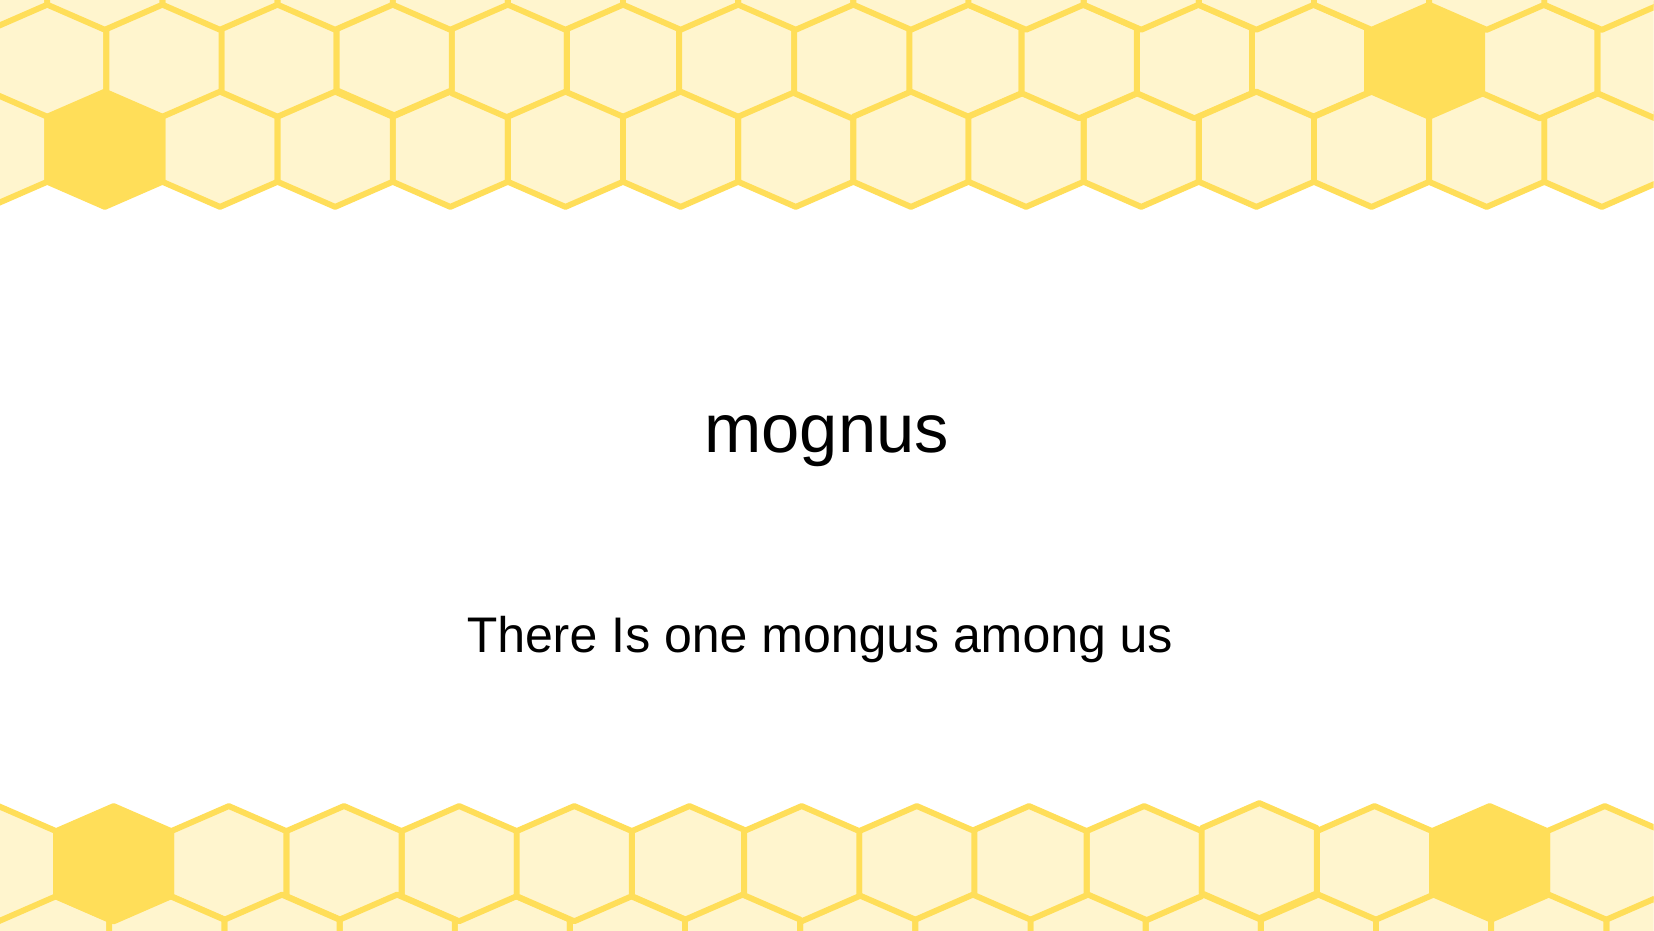

# mognus
There Is one mongus among us